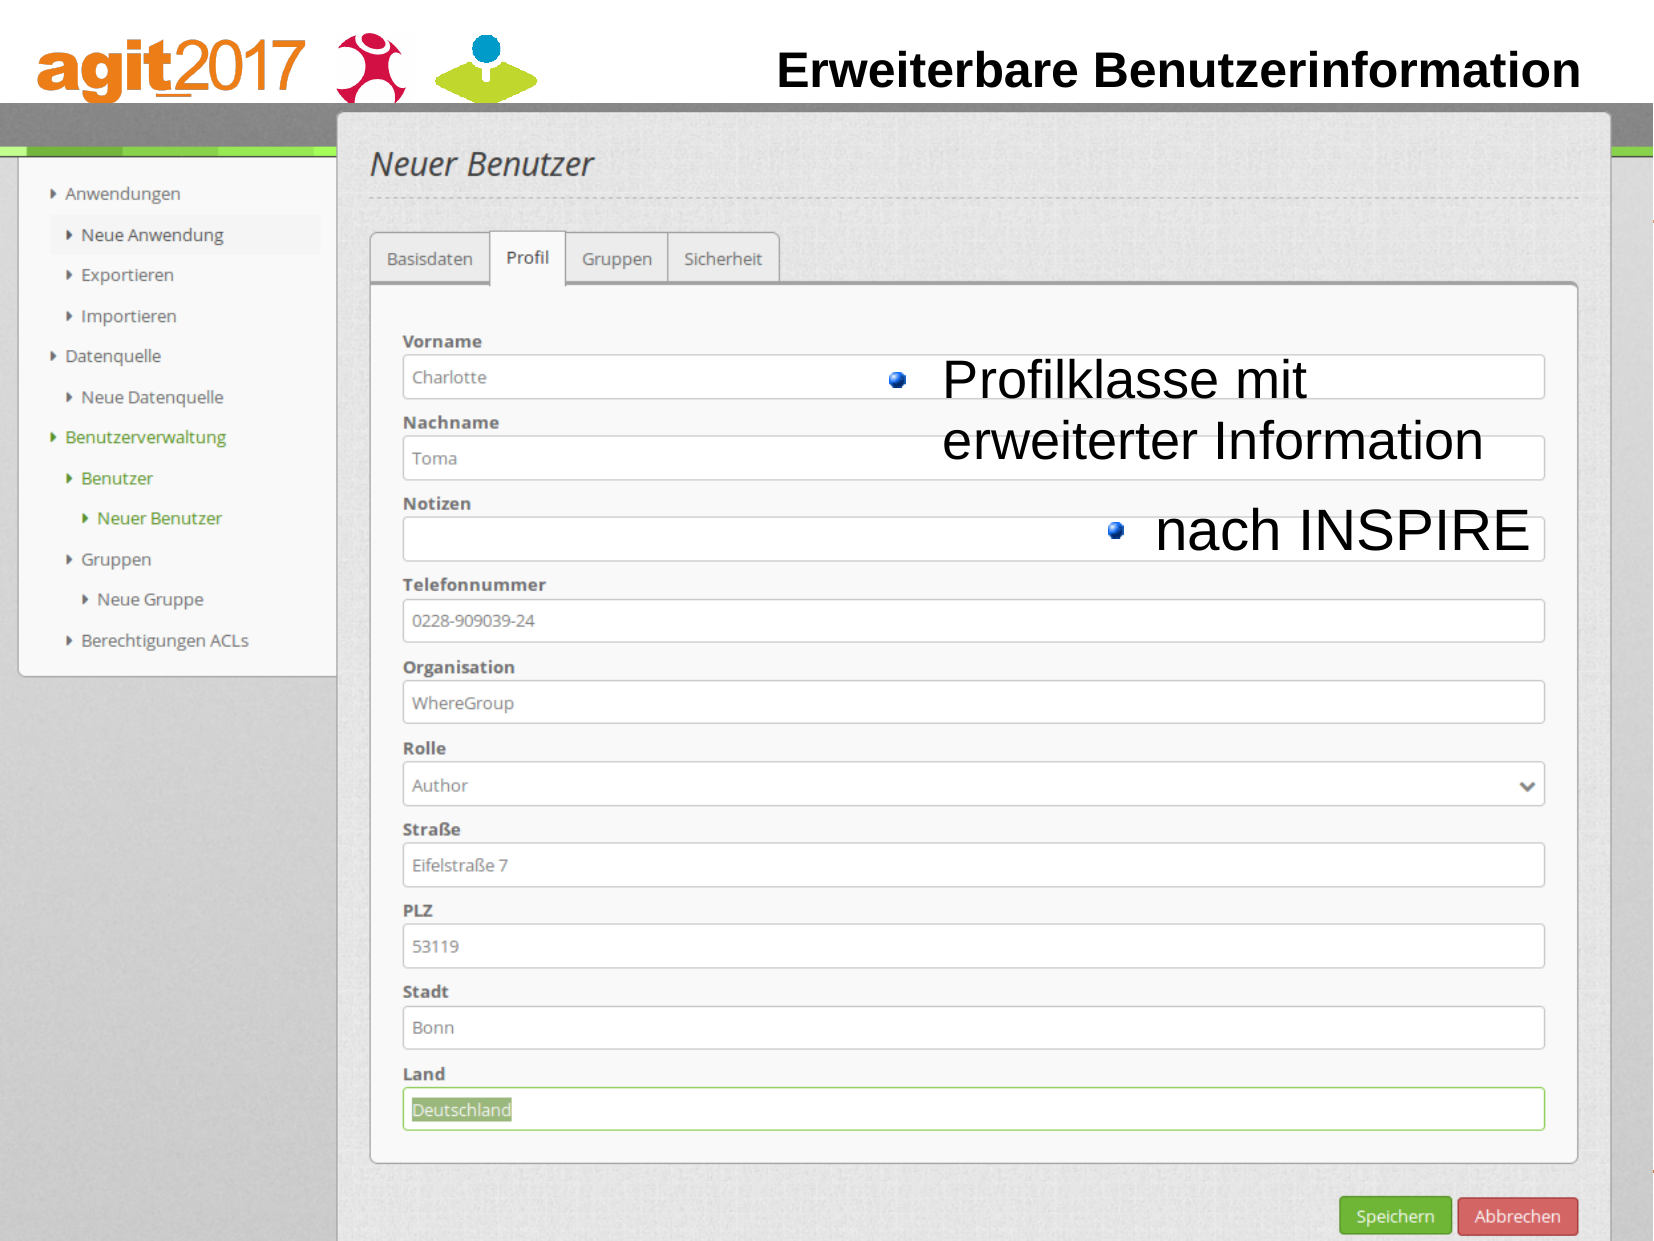

# Erweiterbare Benutzerinformation
Profilklasse mit erweiterter Information
nach INSPIRE